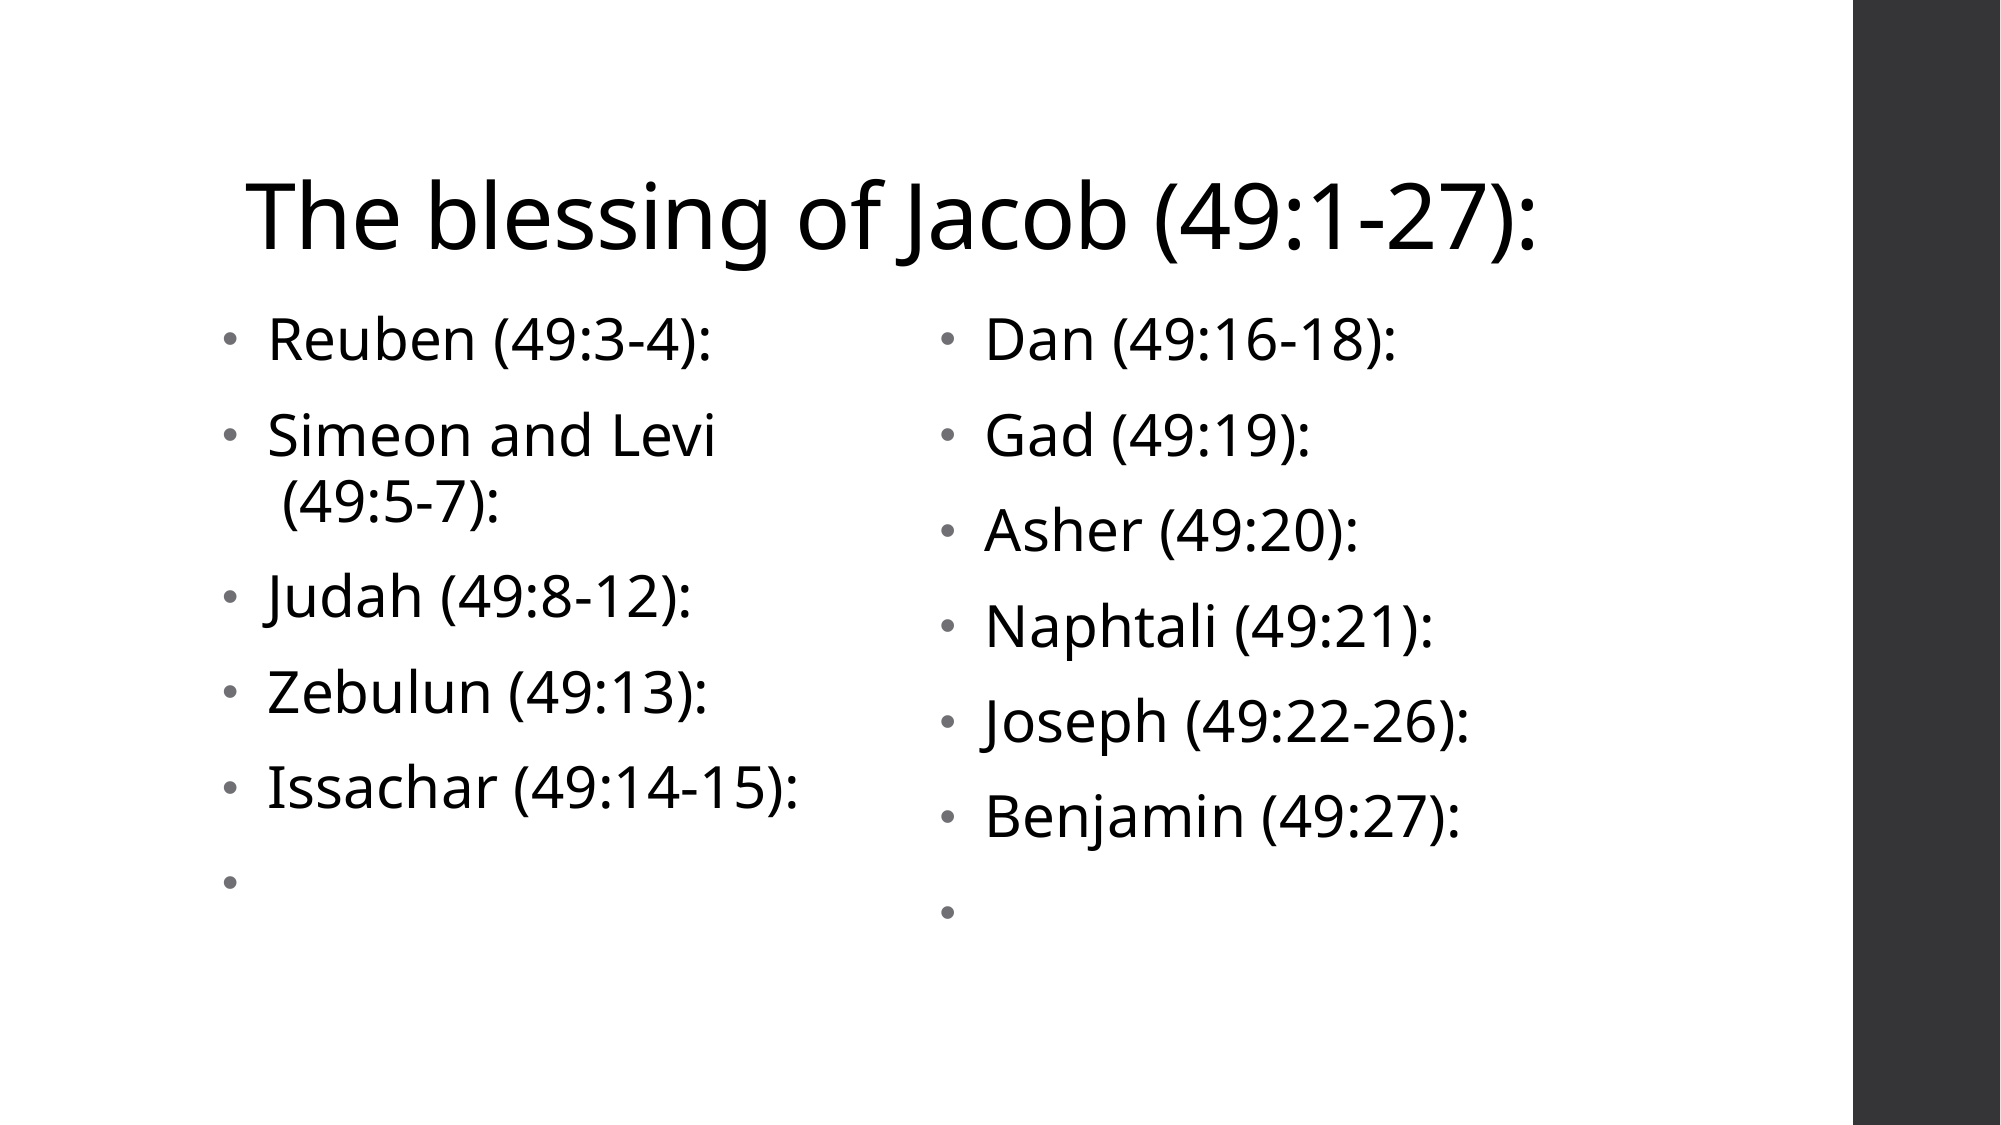

# The blessing of Jacob (49:1-27):
 Reuben (49:3-4):
 Simeon and Levi (49:5-7):
 Judah (49:8-12):
 Zebulun (49:13):
 Issachar (49:14-15):
 Dan (49:16-18):
 Gad (49:19):
 Asher (49:20):
 Naphtali (49:21):
 Joseph (49:22-26):
 Benjamin (49:27):